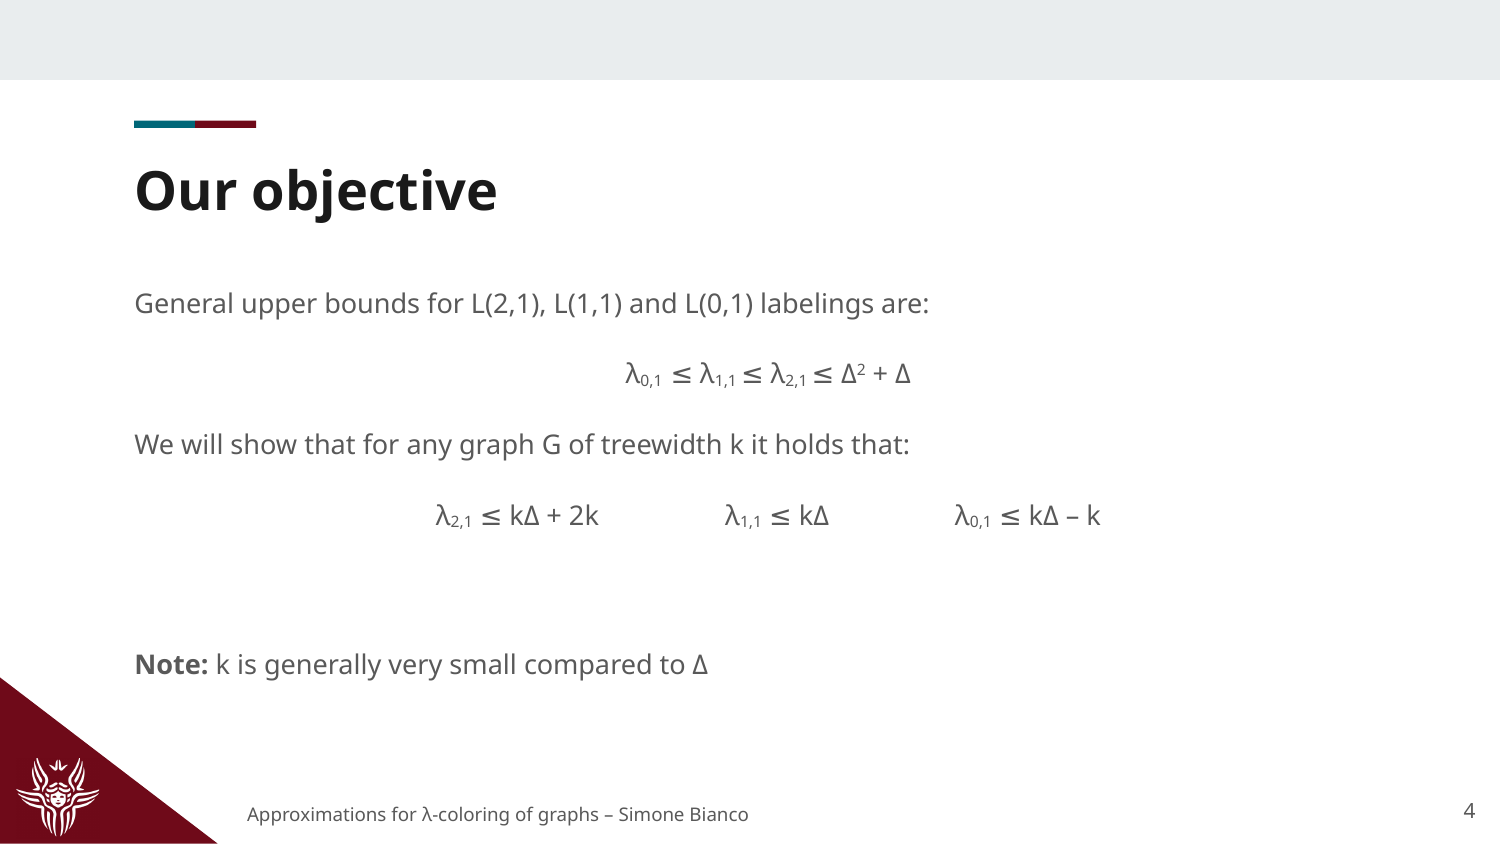

# Our objective
General upper bounds for L(2,1), L(1,1) and L(0,1) labelings are:
λ0,1 ≤ λ1,1 ≤ λ2,1 ≤ Δ2 + Δ
We will show that for any graph G of treewidth k it holds that:
λ2,1 ≤ kΔ + 2k λ1,1 ≤ kΔ λ0,1 ≤ kΔ – k
Note: k is generally very small compared to Δ
Approximations for λ-coloring of graphs – Simone Bianco